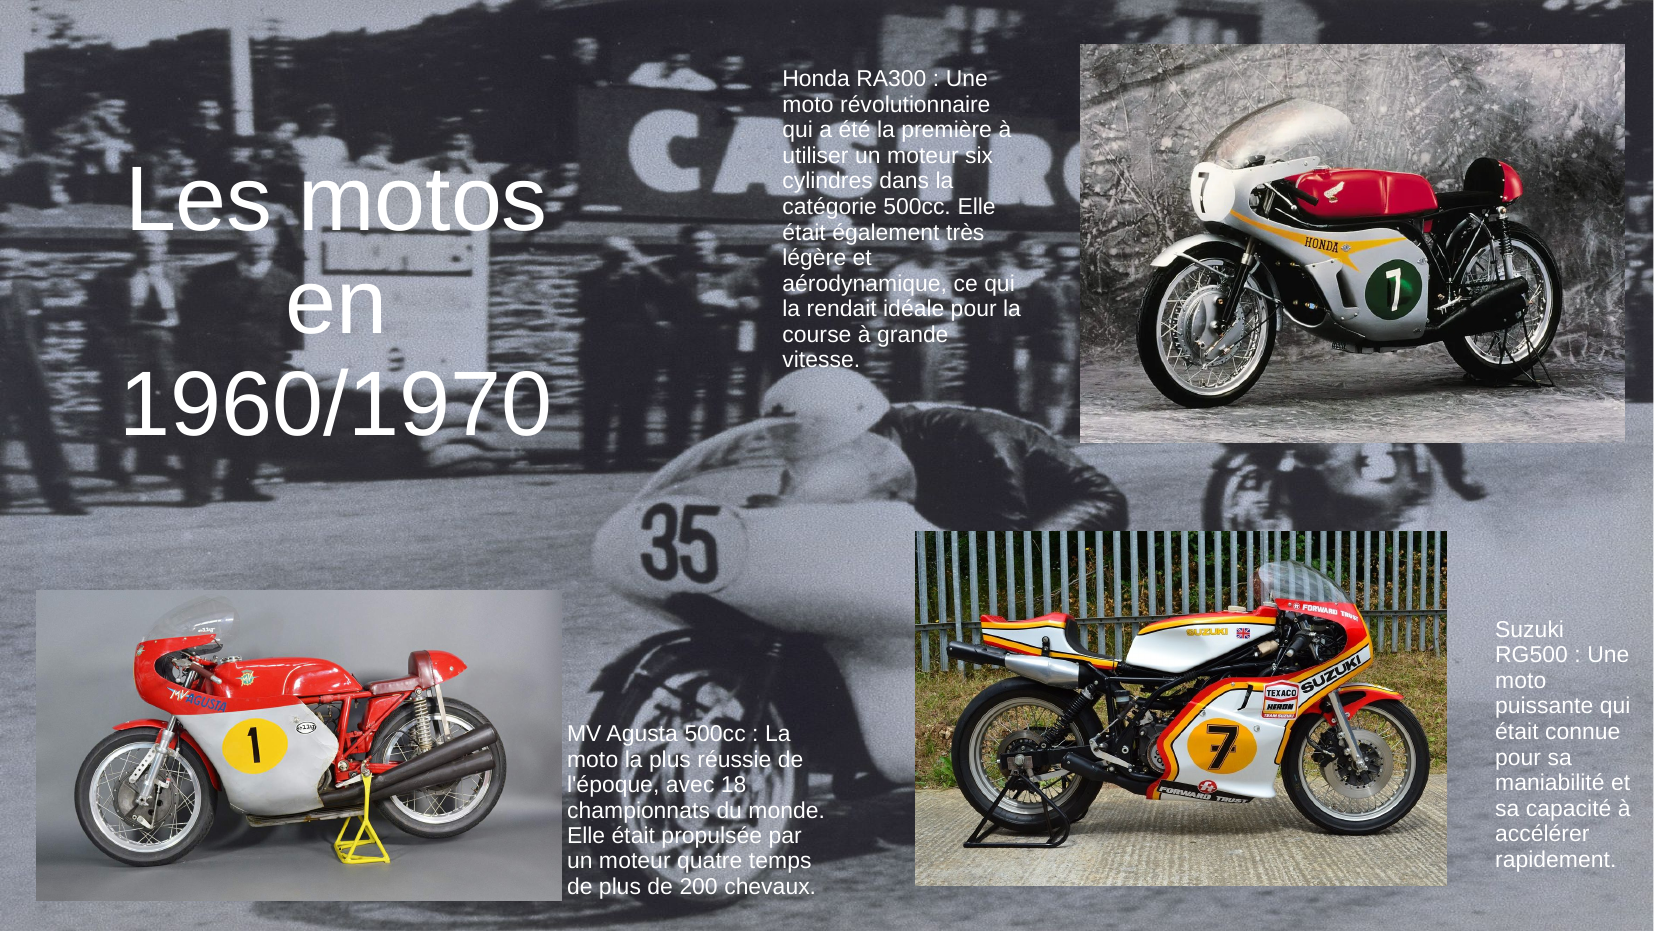

Honda RA300 : Une moto révolutionnaire qui a été la première à utiliser un moteur six cylindres dans la catégorie 500cc. Elle était également très légère et aérodynamique, ce qui la rendait idéale pour la course à grande vitesse.
# Les motos en 1960/1970
Suzuki RG500 : Une moto puissante qui était connue pour sa maniabilité et sa capacité à accélérer rapidement.
MV Agusta 500cc : La moto la plus réussie de l'époque, avec 18 championnats du monde. Elle était propulsée par un moteur quatre temps de plus de 200 chevaux.